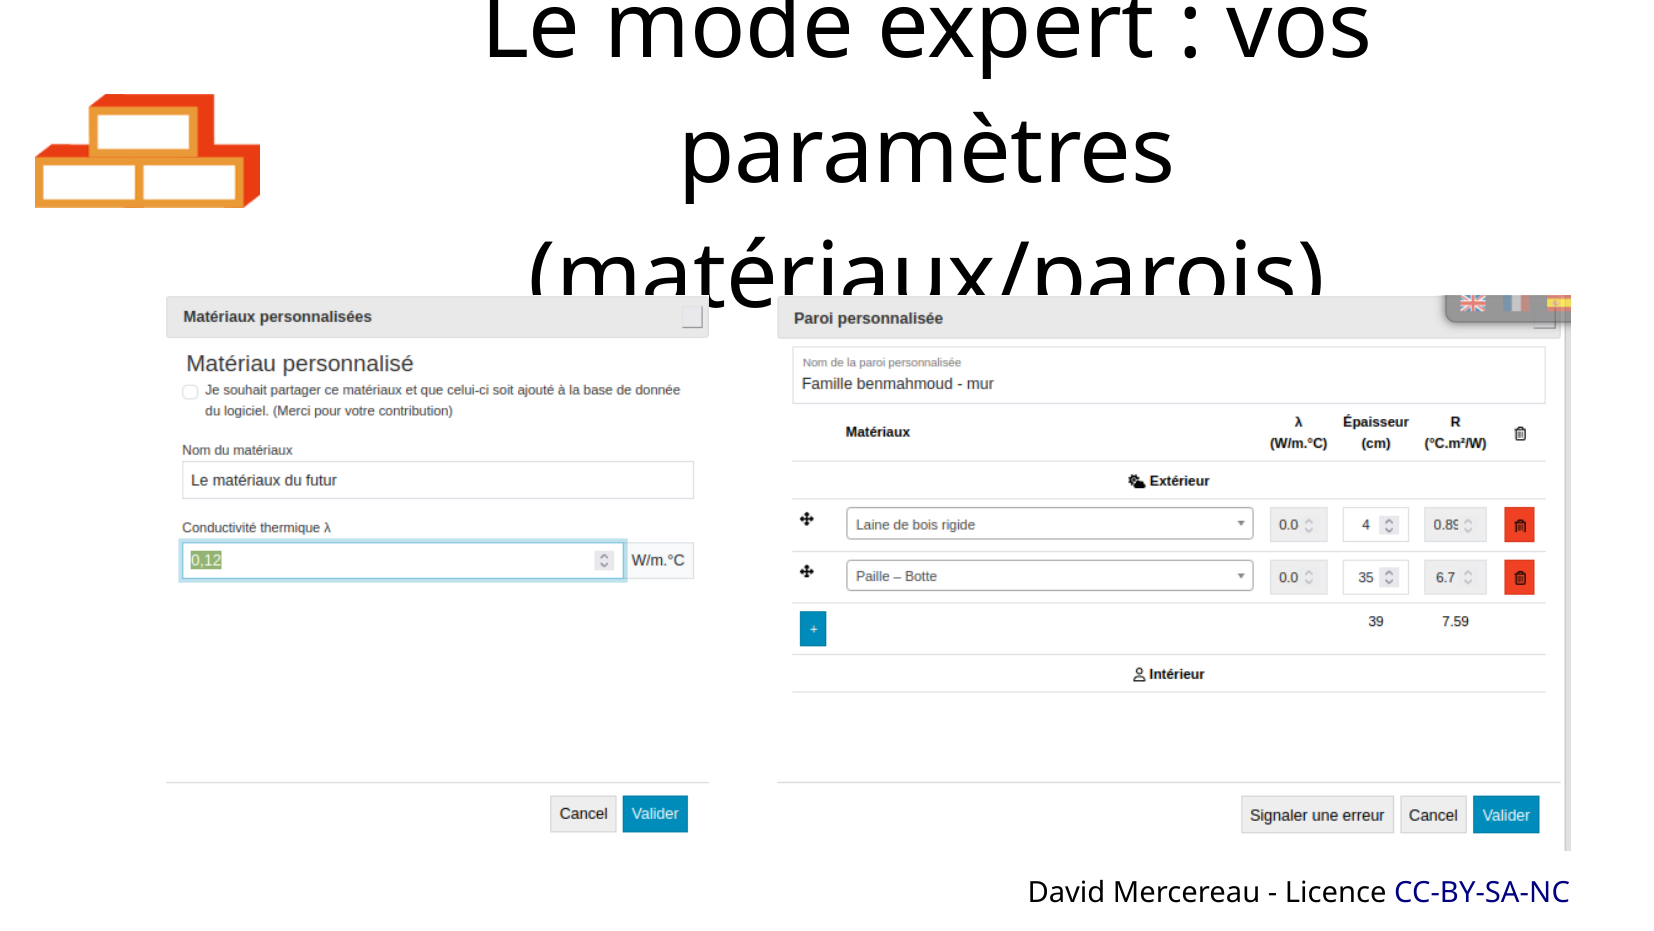

# Le mode expert : vos paramètres (matériaux/parois)